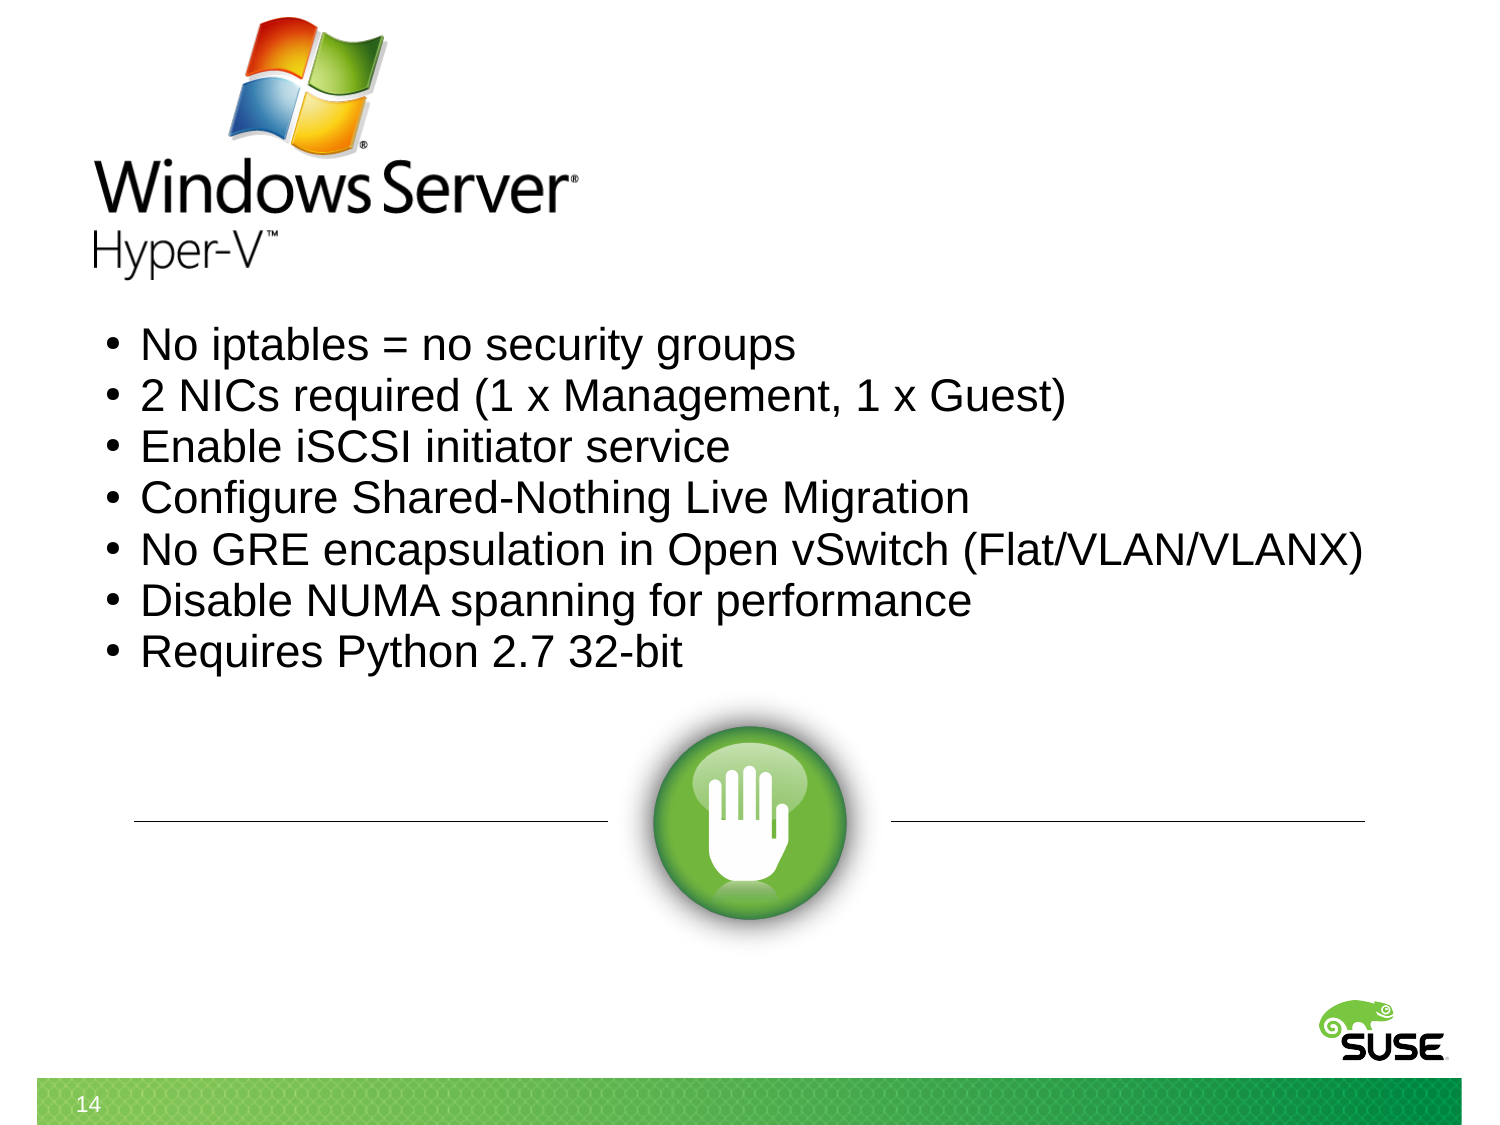

# Limitations
No iptables = no security groups
2 NICs required (1 x Management, 1 x Guest)
Enable iSCSI initiator service
Configure Shared-Nothing Live Migration
No GRE encapsulation in Open vSwitch (Flat/VLAN/VLANX)
Disable NUMA spanning for performance
Requires Python 2.7 32-bit